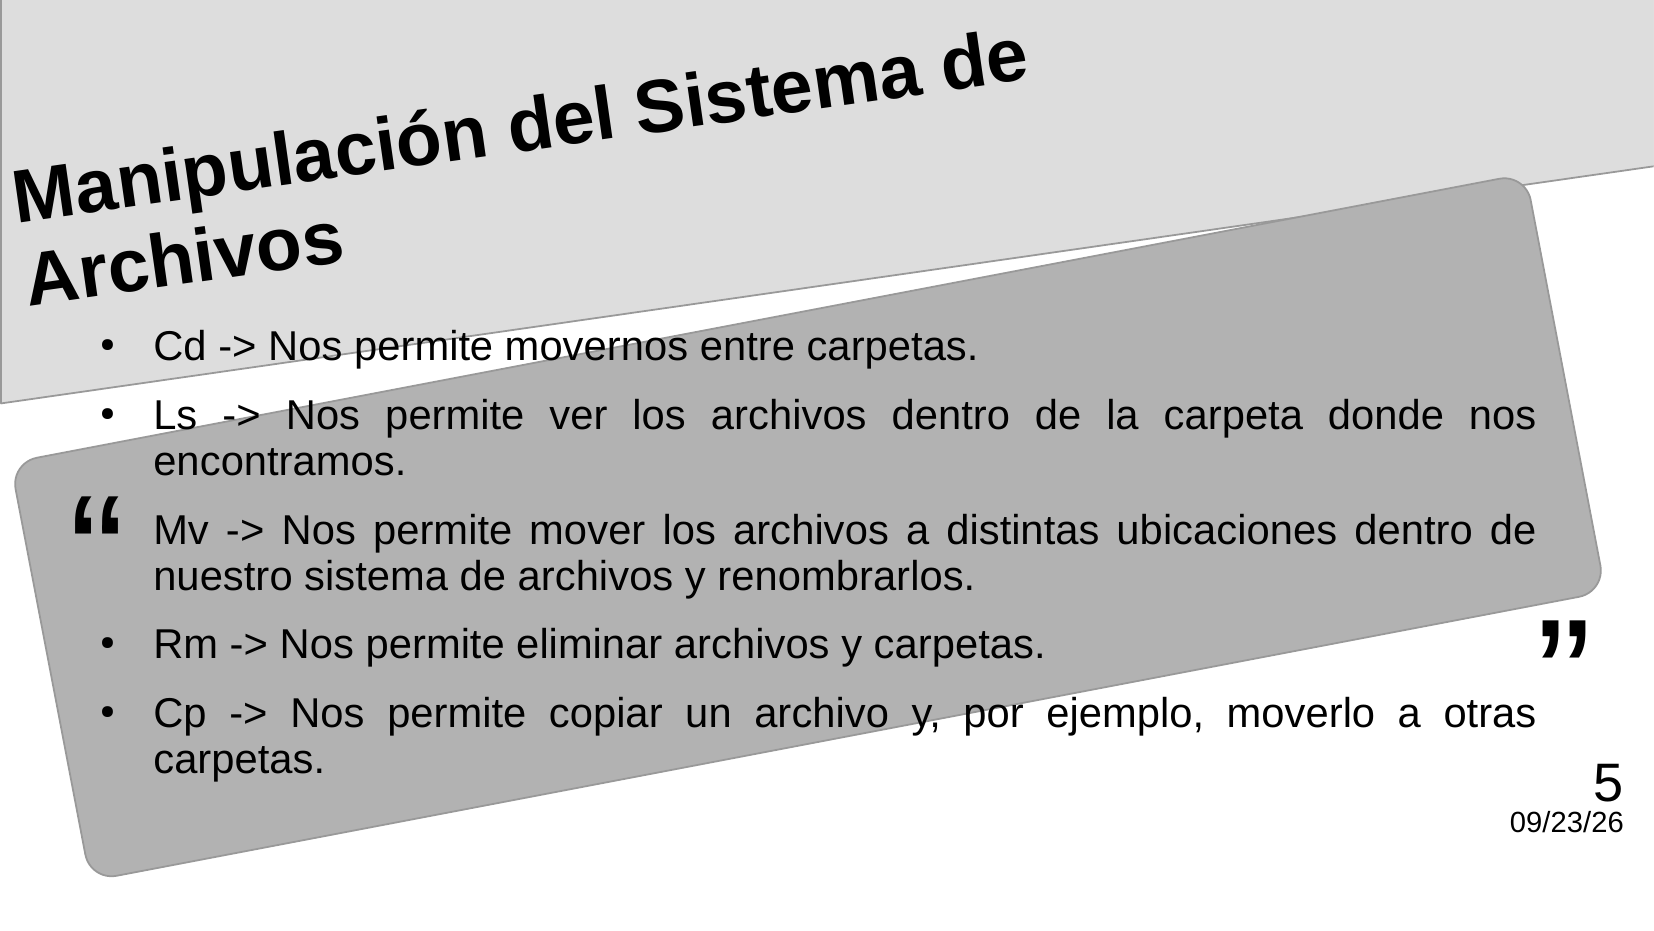

Manipulación del Sistema de
Archivos
# Cd -> Nos permite movernos entre carpetas.
Ls -> Nos permite ver los archivos dentro de la carpeta donde nos encontramos.
Mv -> Nos permite mover los archivos a distintas ubicaciones dentro de nuestro sistema de archivos y renombrarlos.
Rm -> Nos permite eliminar archivos y carpetas.
Cp -> Nos permite copiar un archivo y, por ejemplo, moverlo a otras carpetas.
5